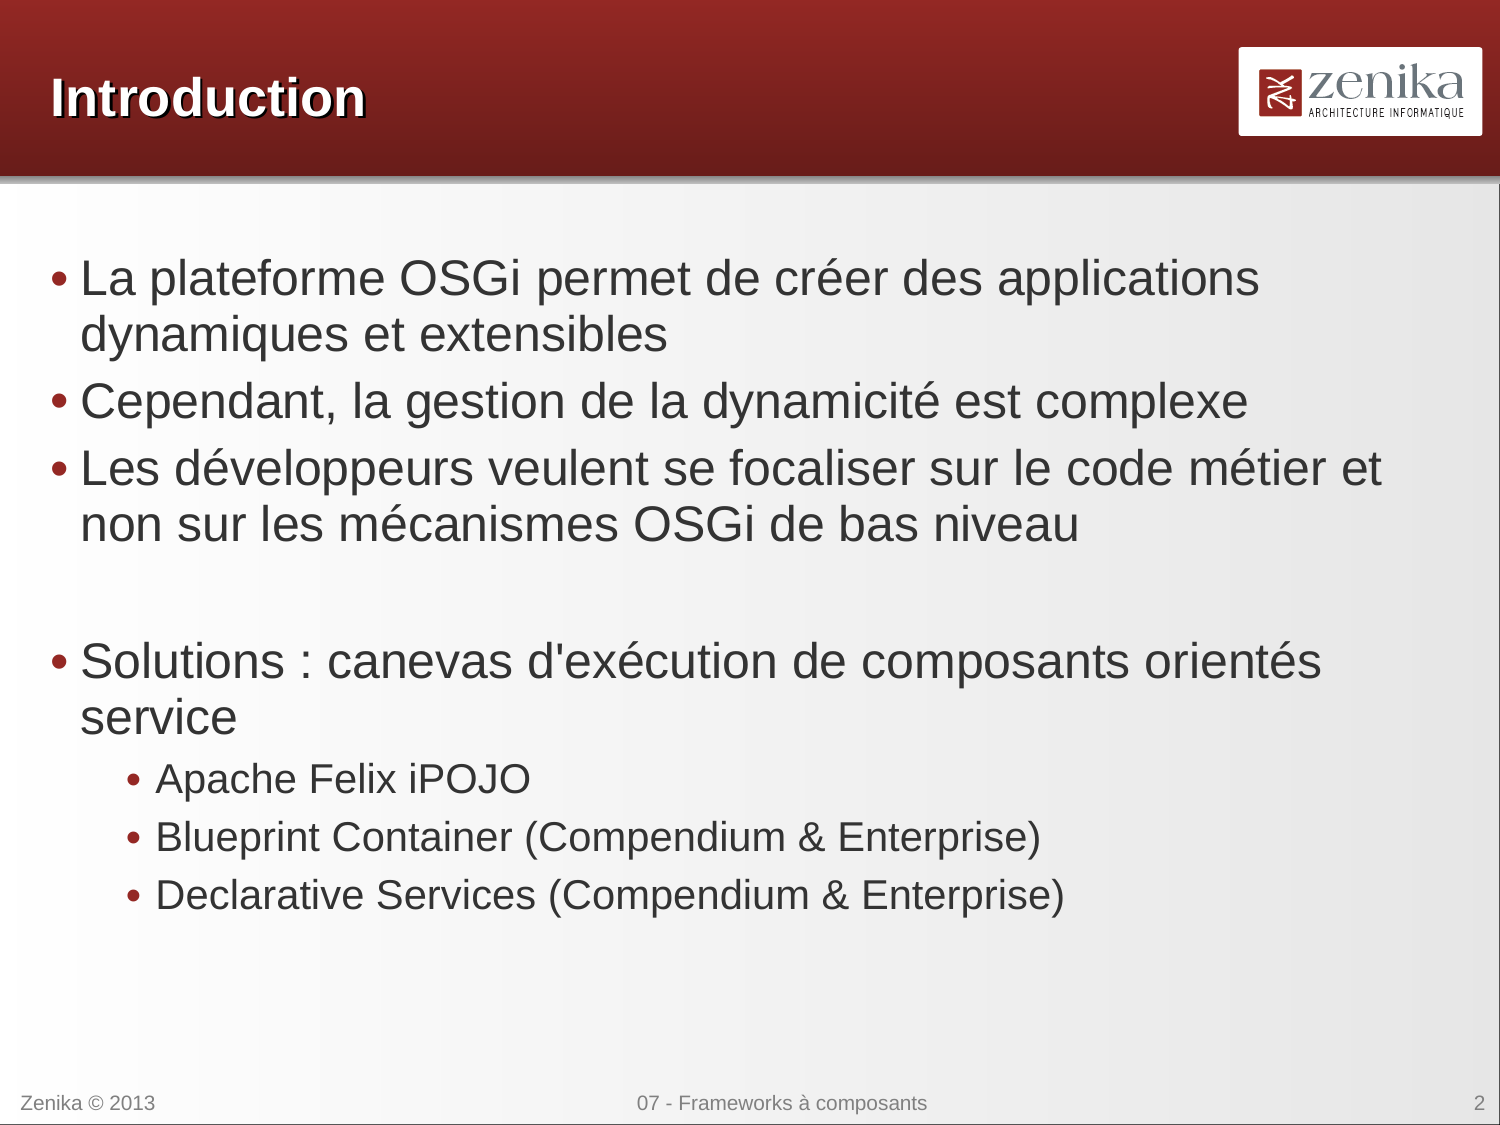

# Introduction
La plateforme OSGi permet de créer des applications dynamiques et extensibles
Cependant, la gestion de la dynamicité est complexe
Les développeurs veulent se focaliser sur le code métier et non sur les mécanismes OSGi de bas niveau
Solutions : canevas d'exécution de composants orientés service
Apache Felix iPOJO
Blueprint Container (Compendium & Enterprise)
Declarative Services (Compendium & Enterprise)